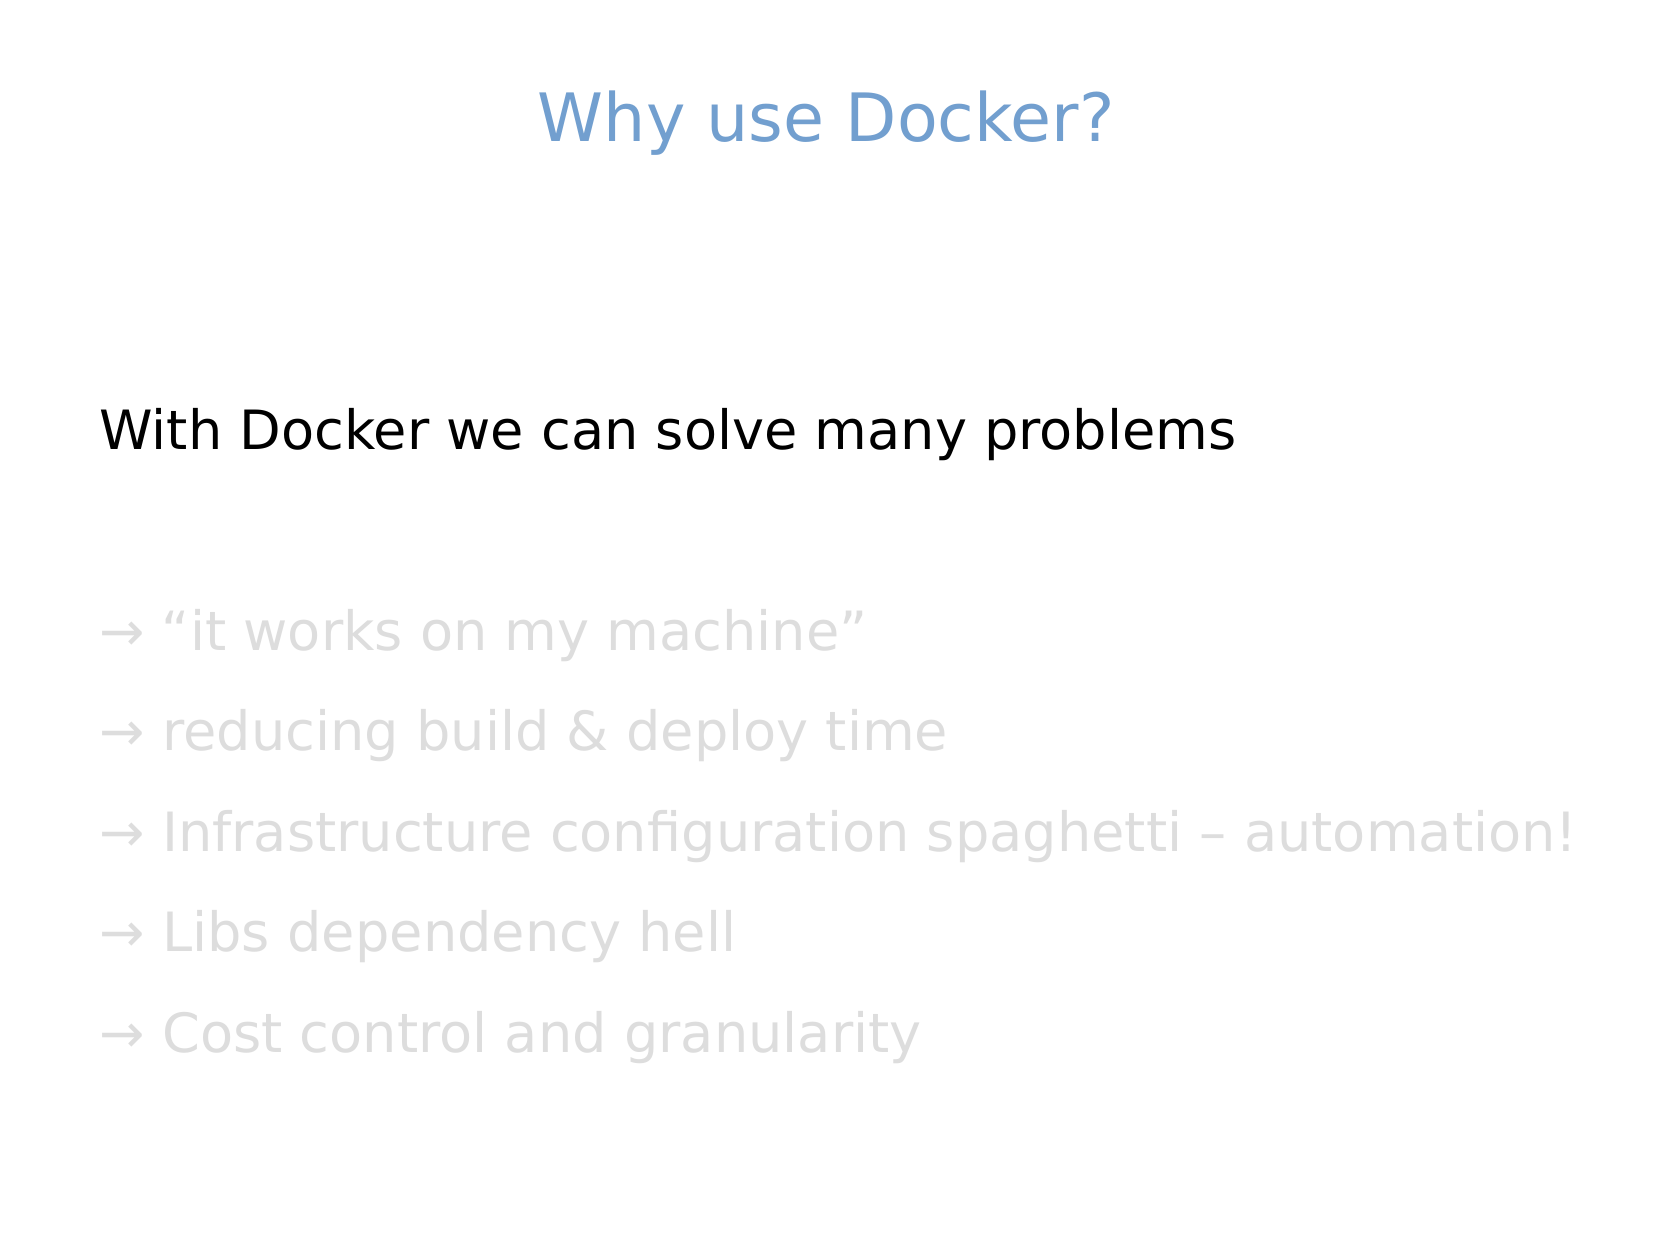

Why use Docker?
With Docker we can solve many problems
→ “it works on my machine”
→ reducing build & deploy time
→ Infrastructure configuration spaghetti – automation!
→ Libs dependency hell
→ Cost control and granularity